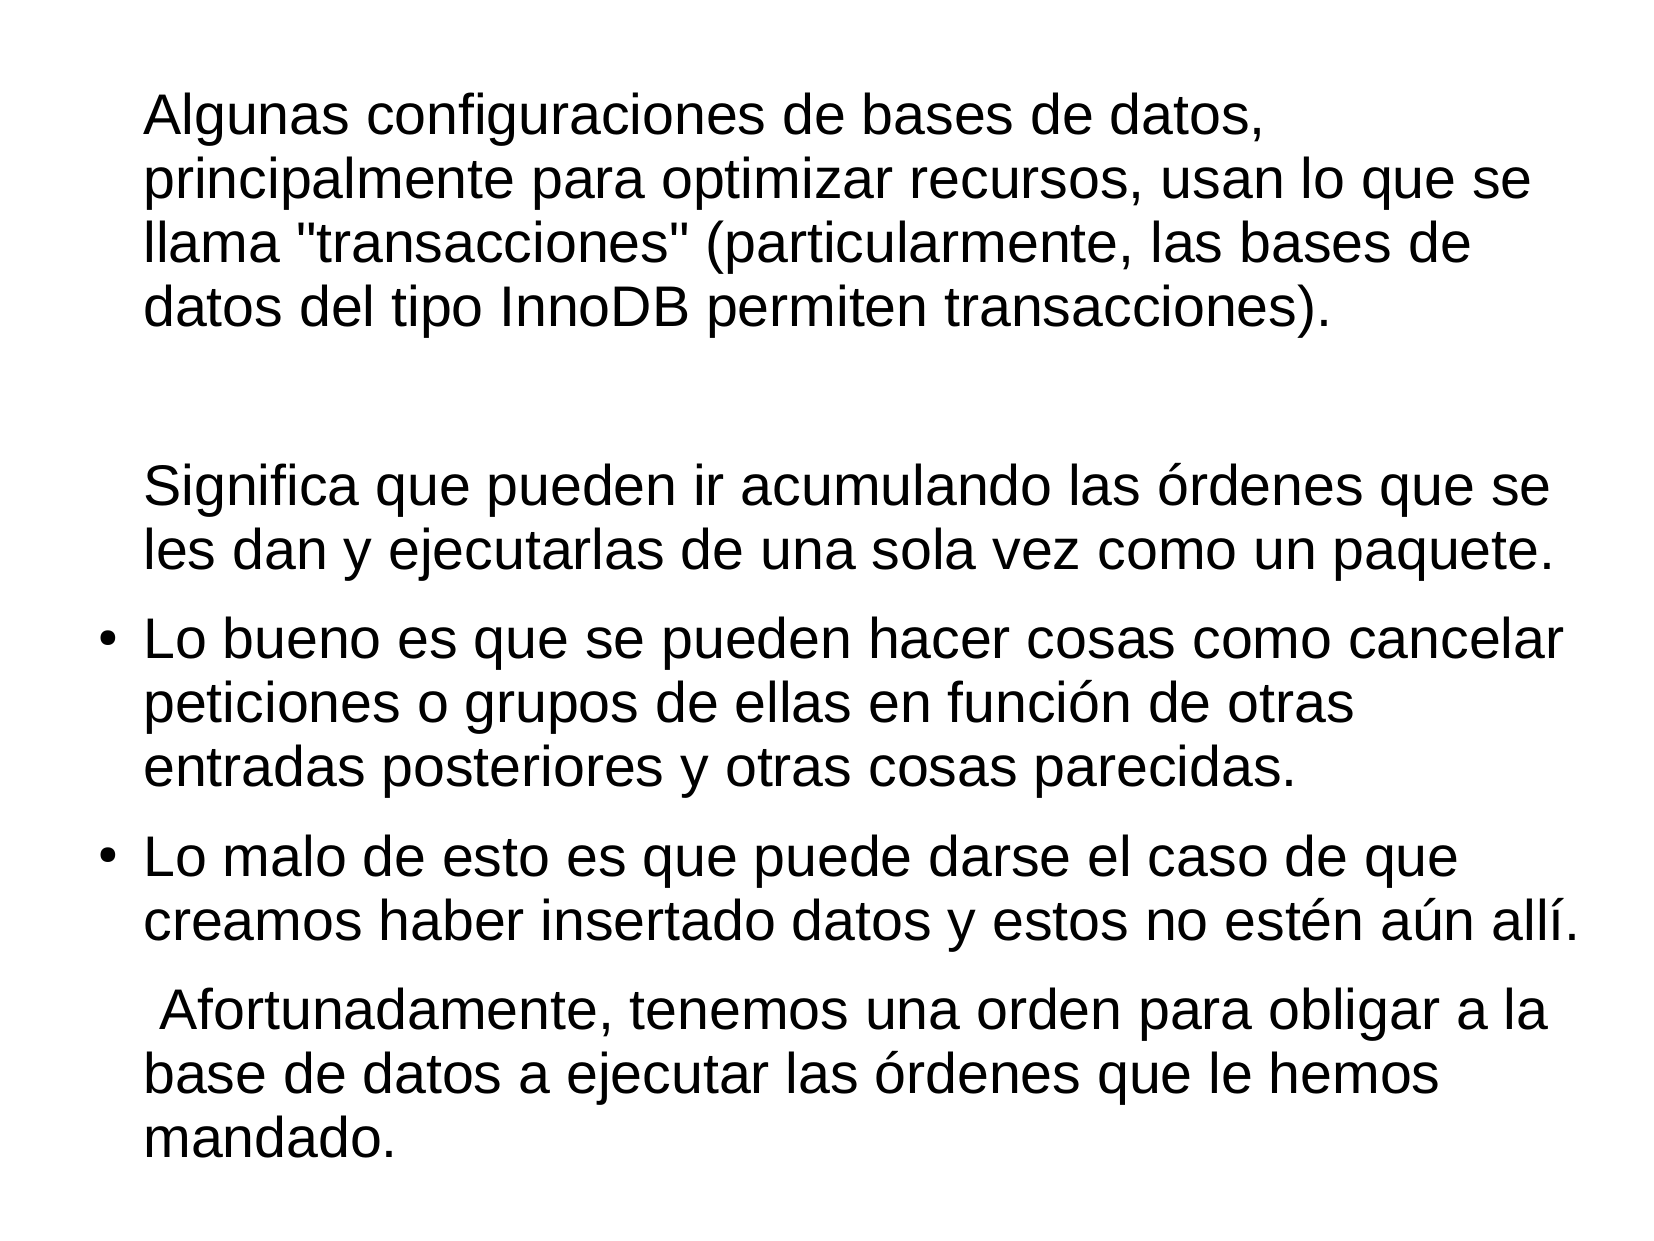

# Algunas configuraciones de bases de datos, principalmente para optimizar recursos, usan lo que se llama "transacciones" (particularmente, las bases de datos del tipo InnoDB permiten transacciones).
Significa que pueden ir acumulando las órdenes que se les dan y ejecutarlas de una sola vez como un paquete.
Lo bueno es que se pueden hacer cosas como cancelar peticiones o grupos de ellas en función de otras entradas posteriores y otras cosas parecidas.
Lo malo de esto es que puede darse el caso de que creamos haber insertado datos y estos no estén aún allí.
 Afortunadamente, tenemos una orden para obligar a la base de datos a ejecutar las órdenes que le hemos mandado.